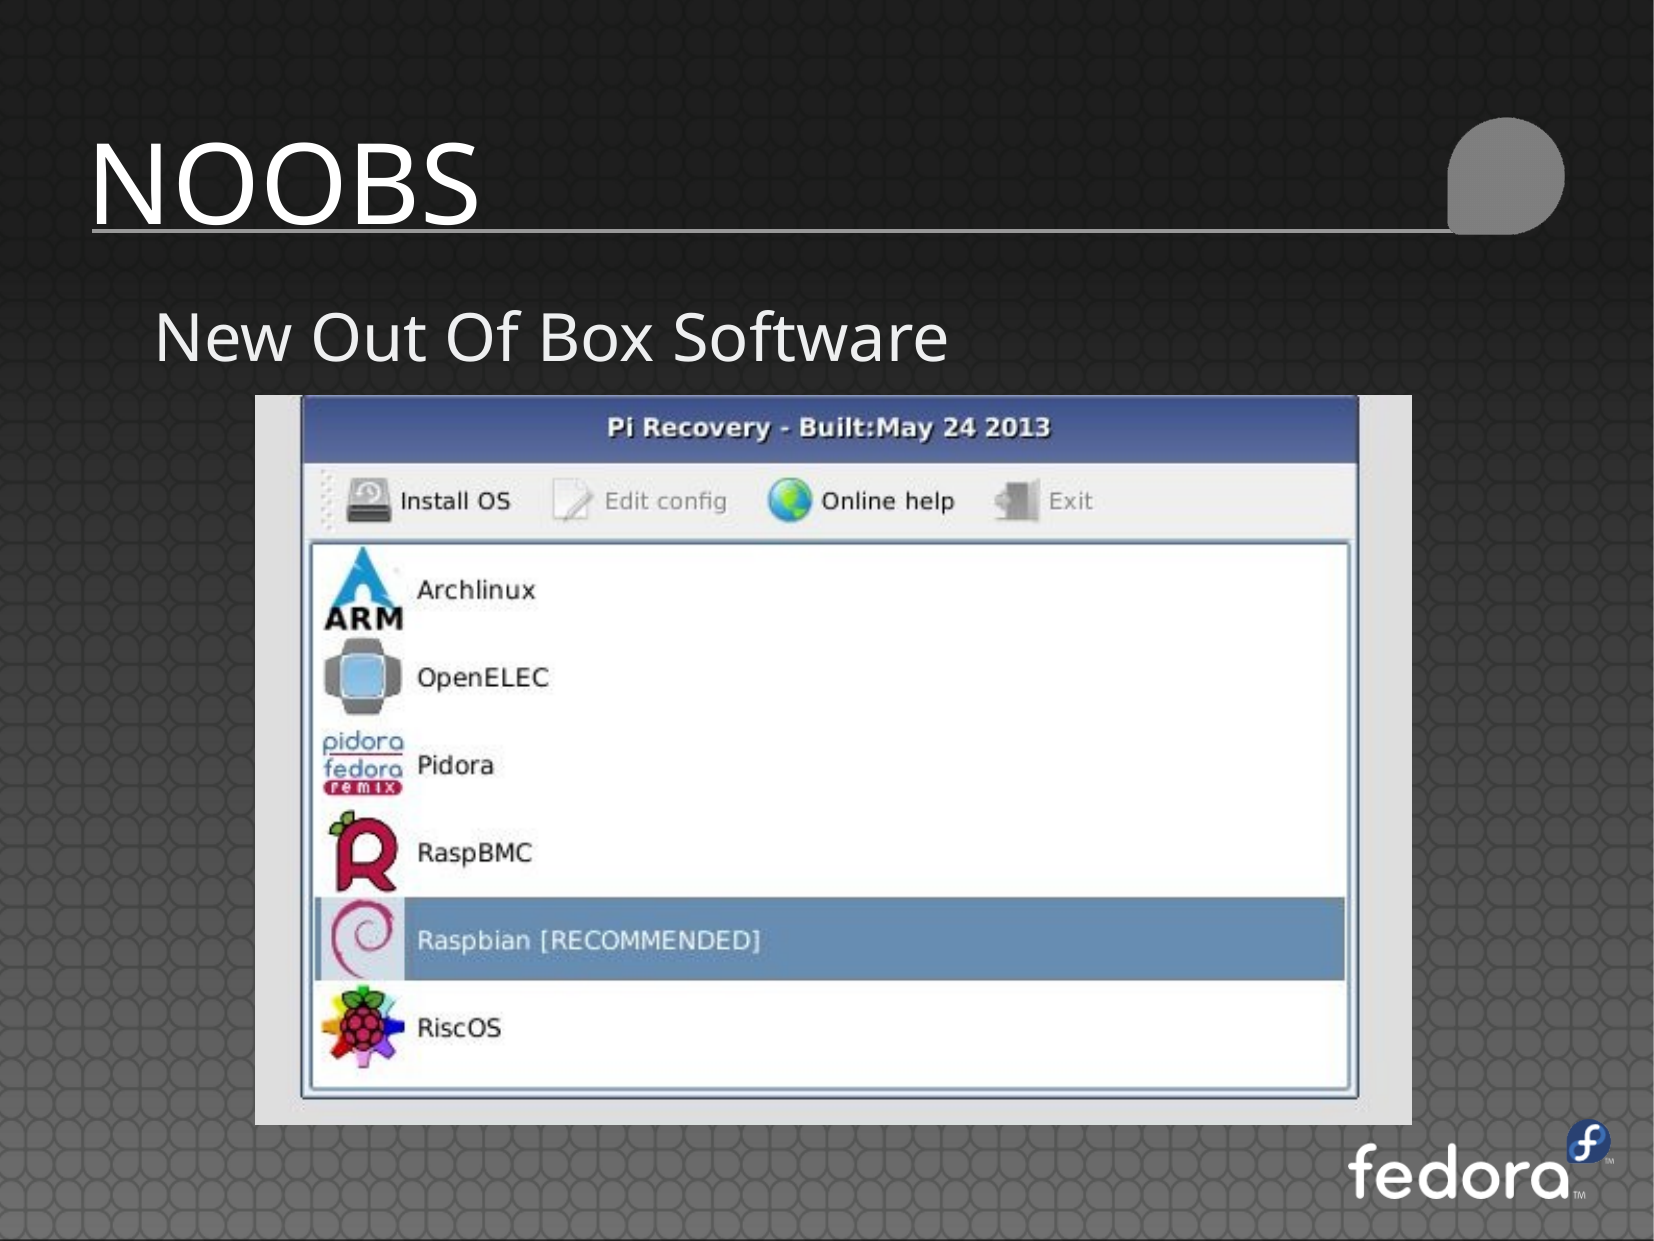

# NOOBS
New Out Of Box Software